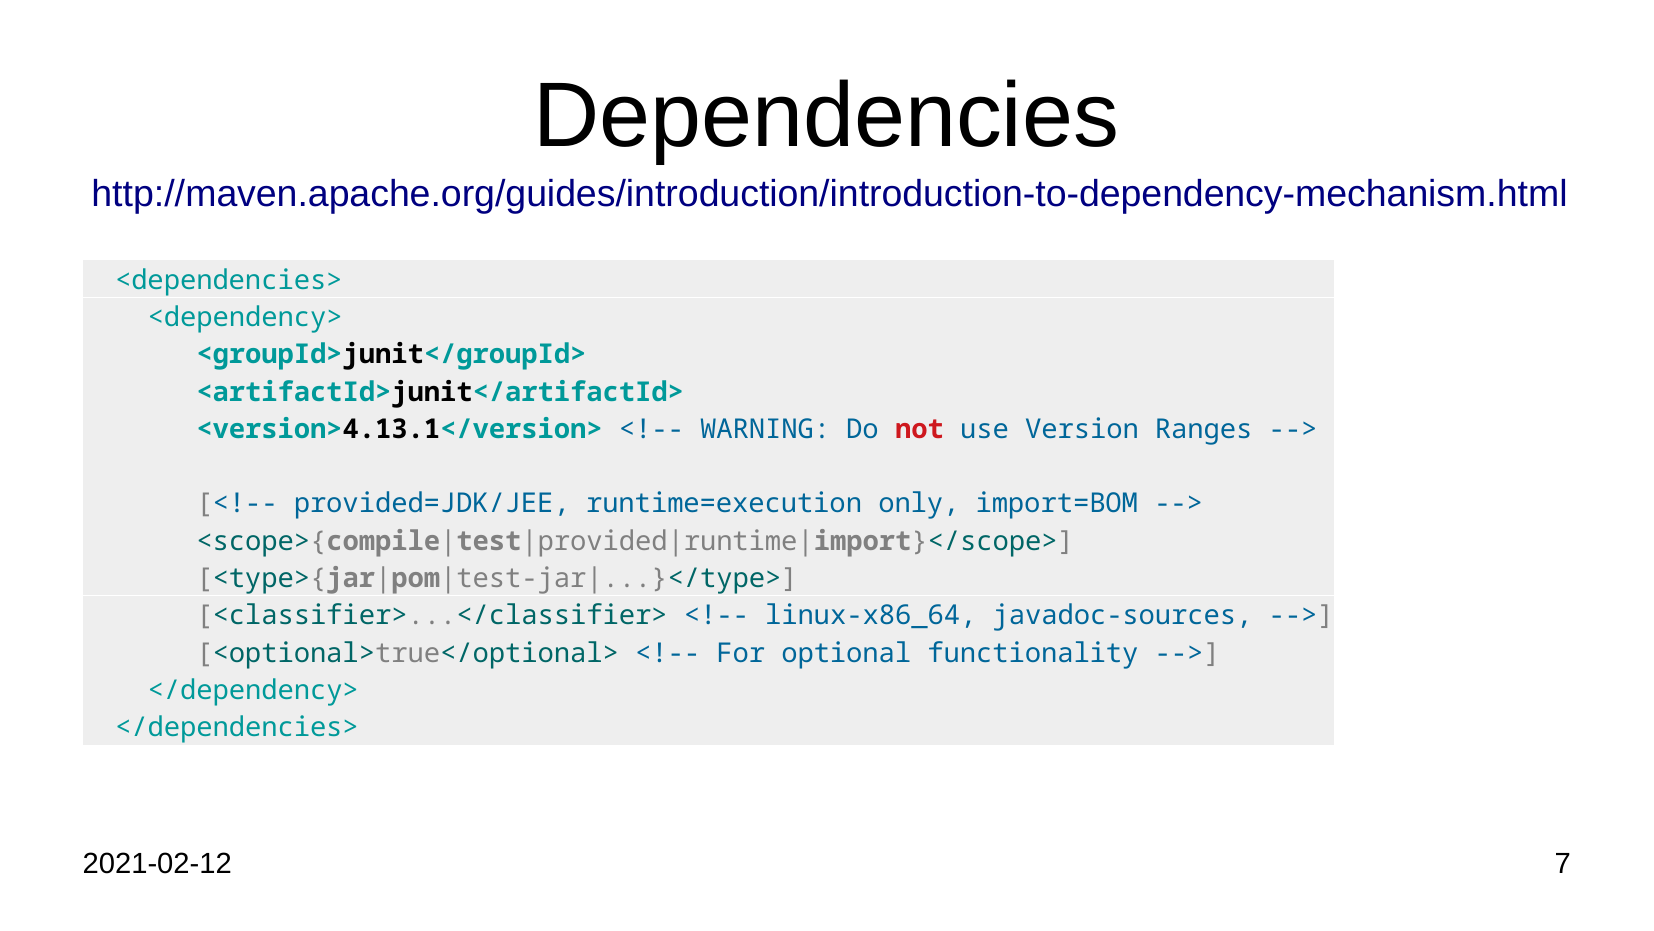

# Dependencies
http://maven.apache.org/guides/introduction/introduction-to-dependency-mechanism.html
 <dependencies>
 <dependency>
 <groupId>junit</groupId>
 <artifactId>junit</artifactId>
 <version>4.13.1</version> <!-- WARNING: Do not use Version Ranges -->
 [<!-- provided=JDK/JEE, runtime=execution only, import=BOM -->
 <scope>{compile|test|provided|runtime|import}</scope>]
 [<type>{jar|pom|test-jar|...}</type>]
 [<classifier>...</classifier> <!-- linux-x86_64, javadoc-sources, -->]
 [<optional>true</optional> <!-- For optional functionality -->]
 </dependency>
 </dependencies>
2021-02-12
7